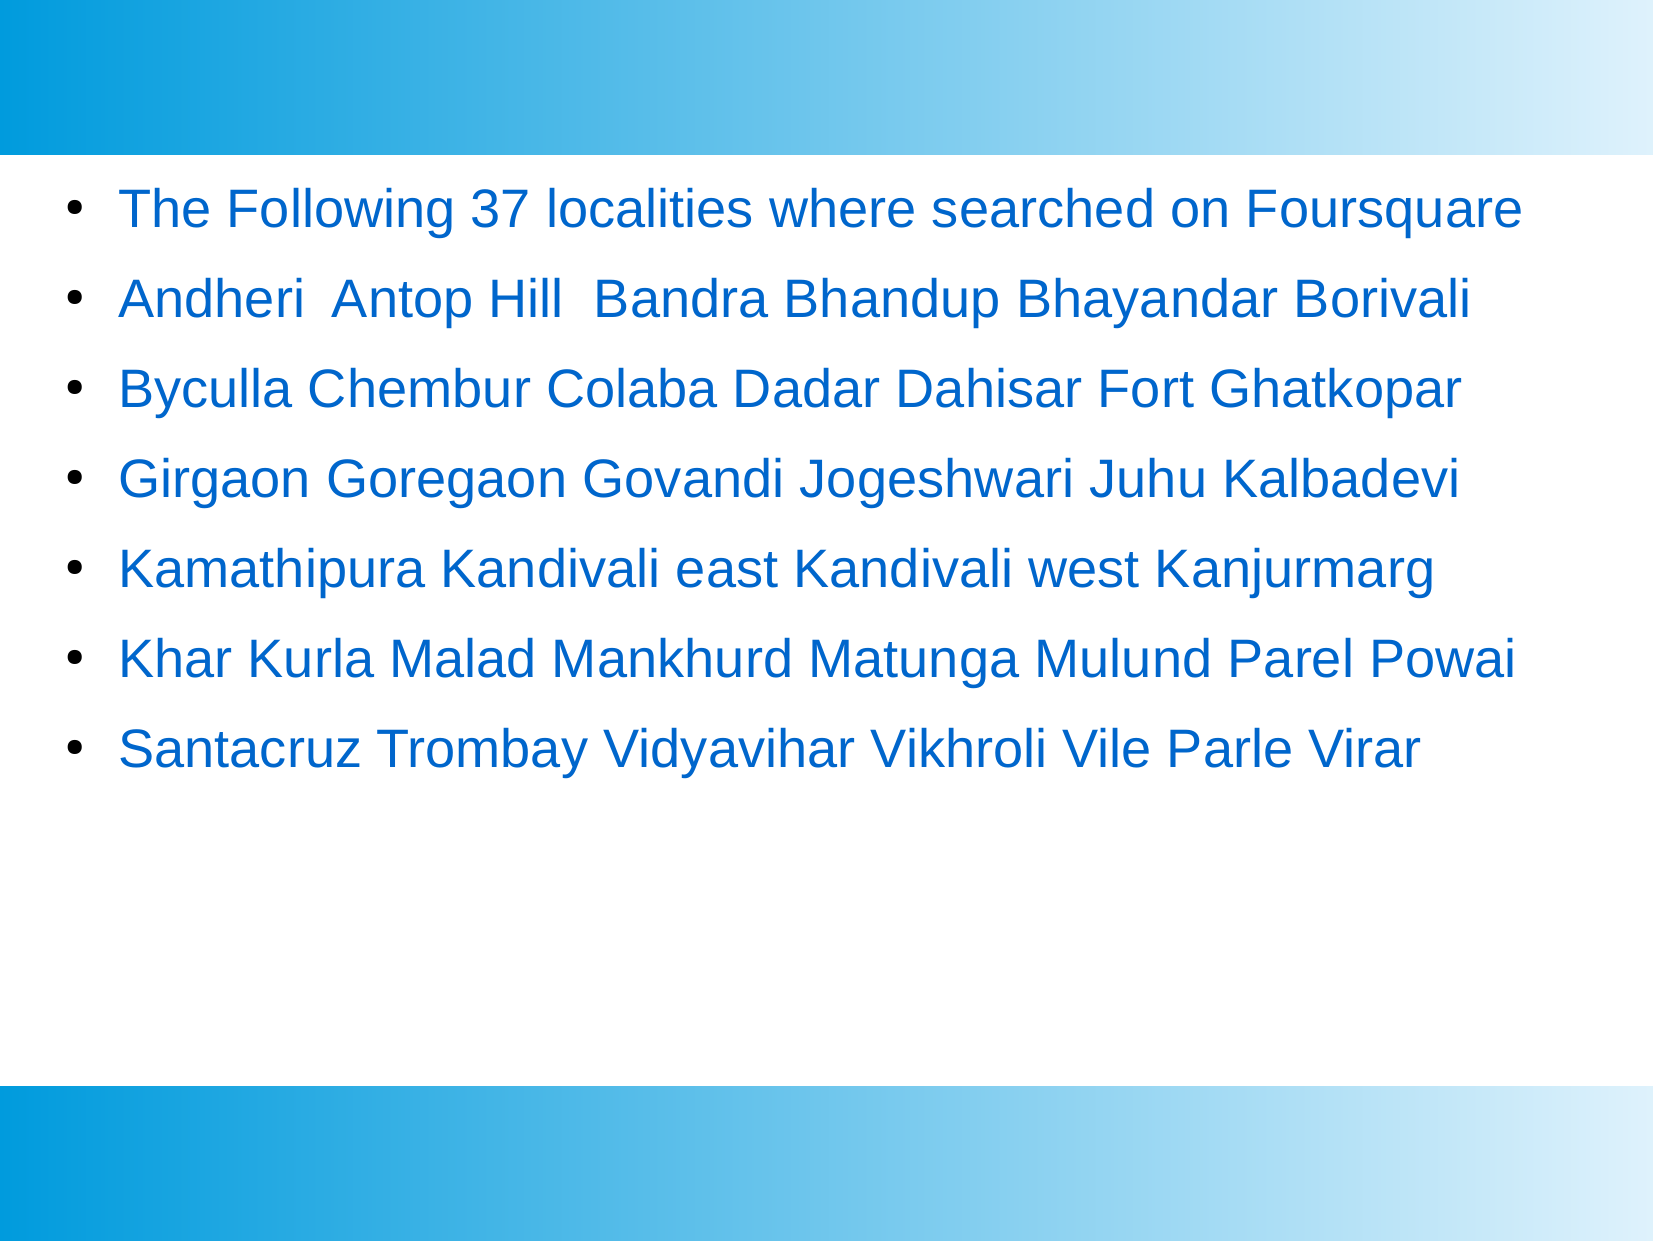

# The Following 37 localities where searched on Foursquare
Andheri Antop Hill Bandra Bhandup Bhayandar Borivali
Byculla Chembur Colaba Dadar Dahisar Fort Ghatkopar
Girgaon Goregaon Govandi Jogeshwari Juhu Kalbadevi
Kamathipura Kandivali east Kandivali west Kanjurmarg
Khar Kurla Malad Mankhurd Matunga Mulund Parel Powai
Santacruz Trombay Vidyavihar Vikhroli Vile Parle Virar